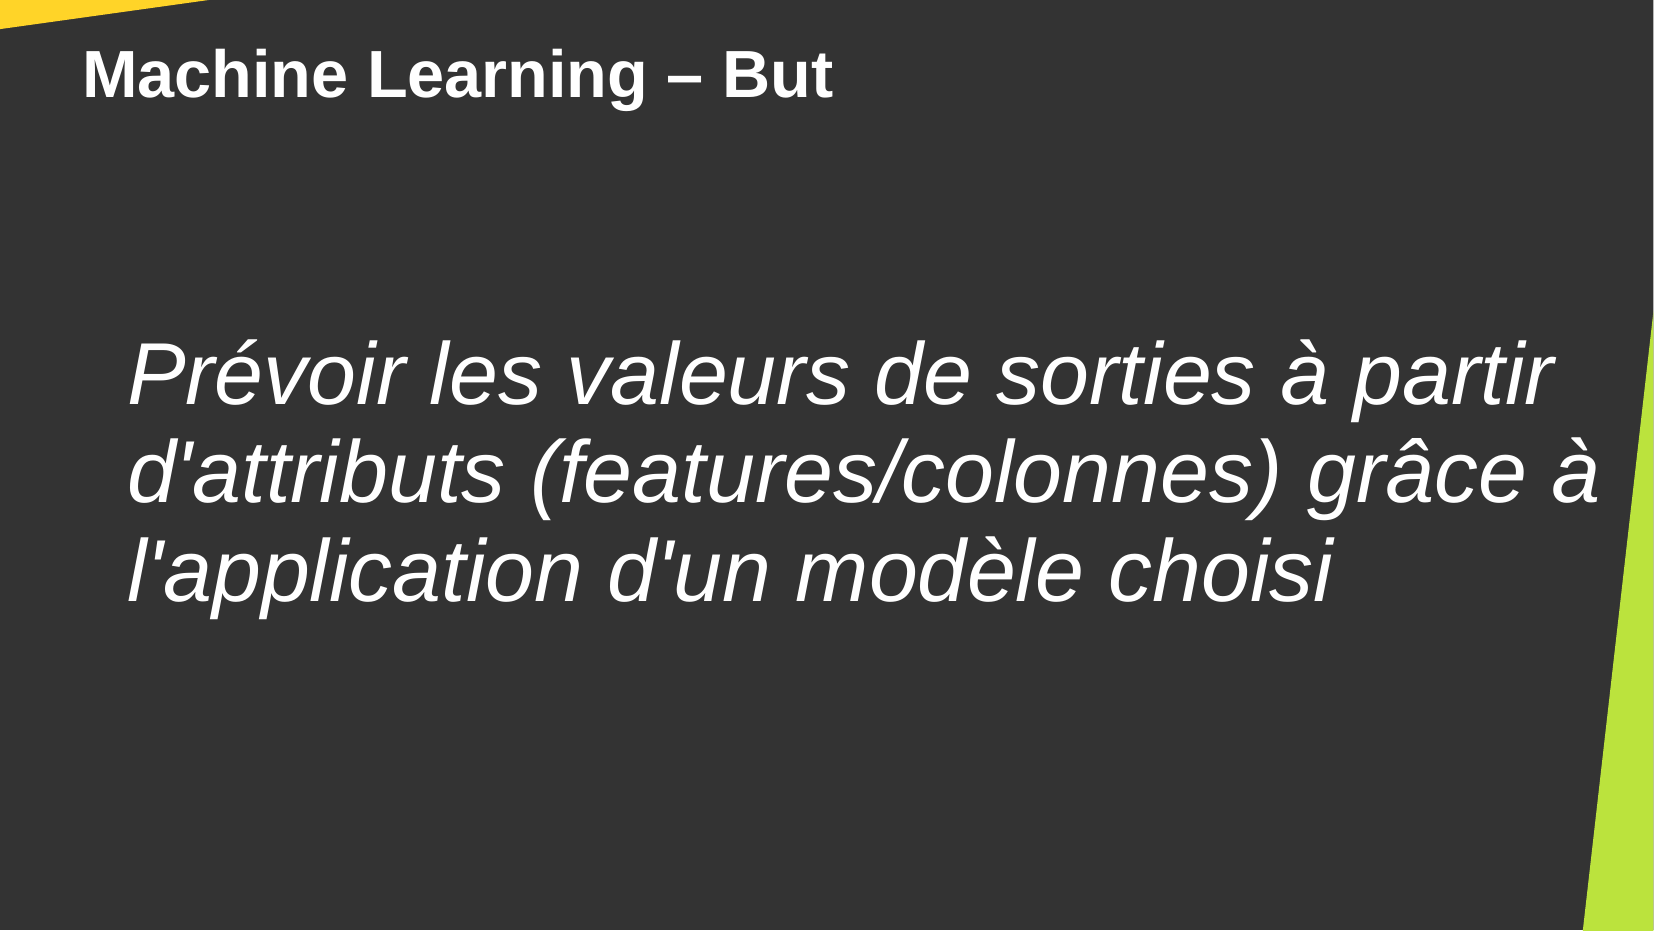

# Machine Learning – But
Prévoir les valeurs de sorties à partir d'attributs (features/colonnes) grâce à l'application d'un modèle choisi